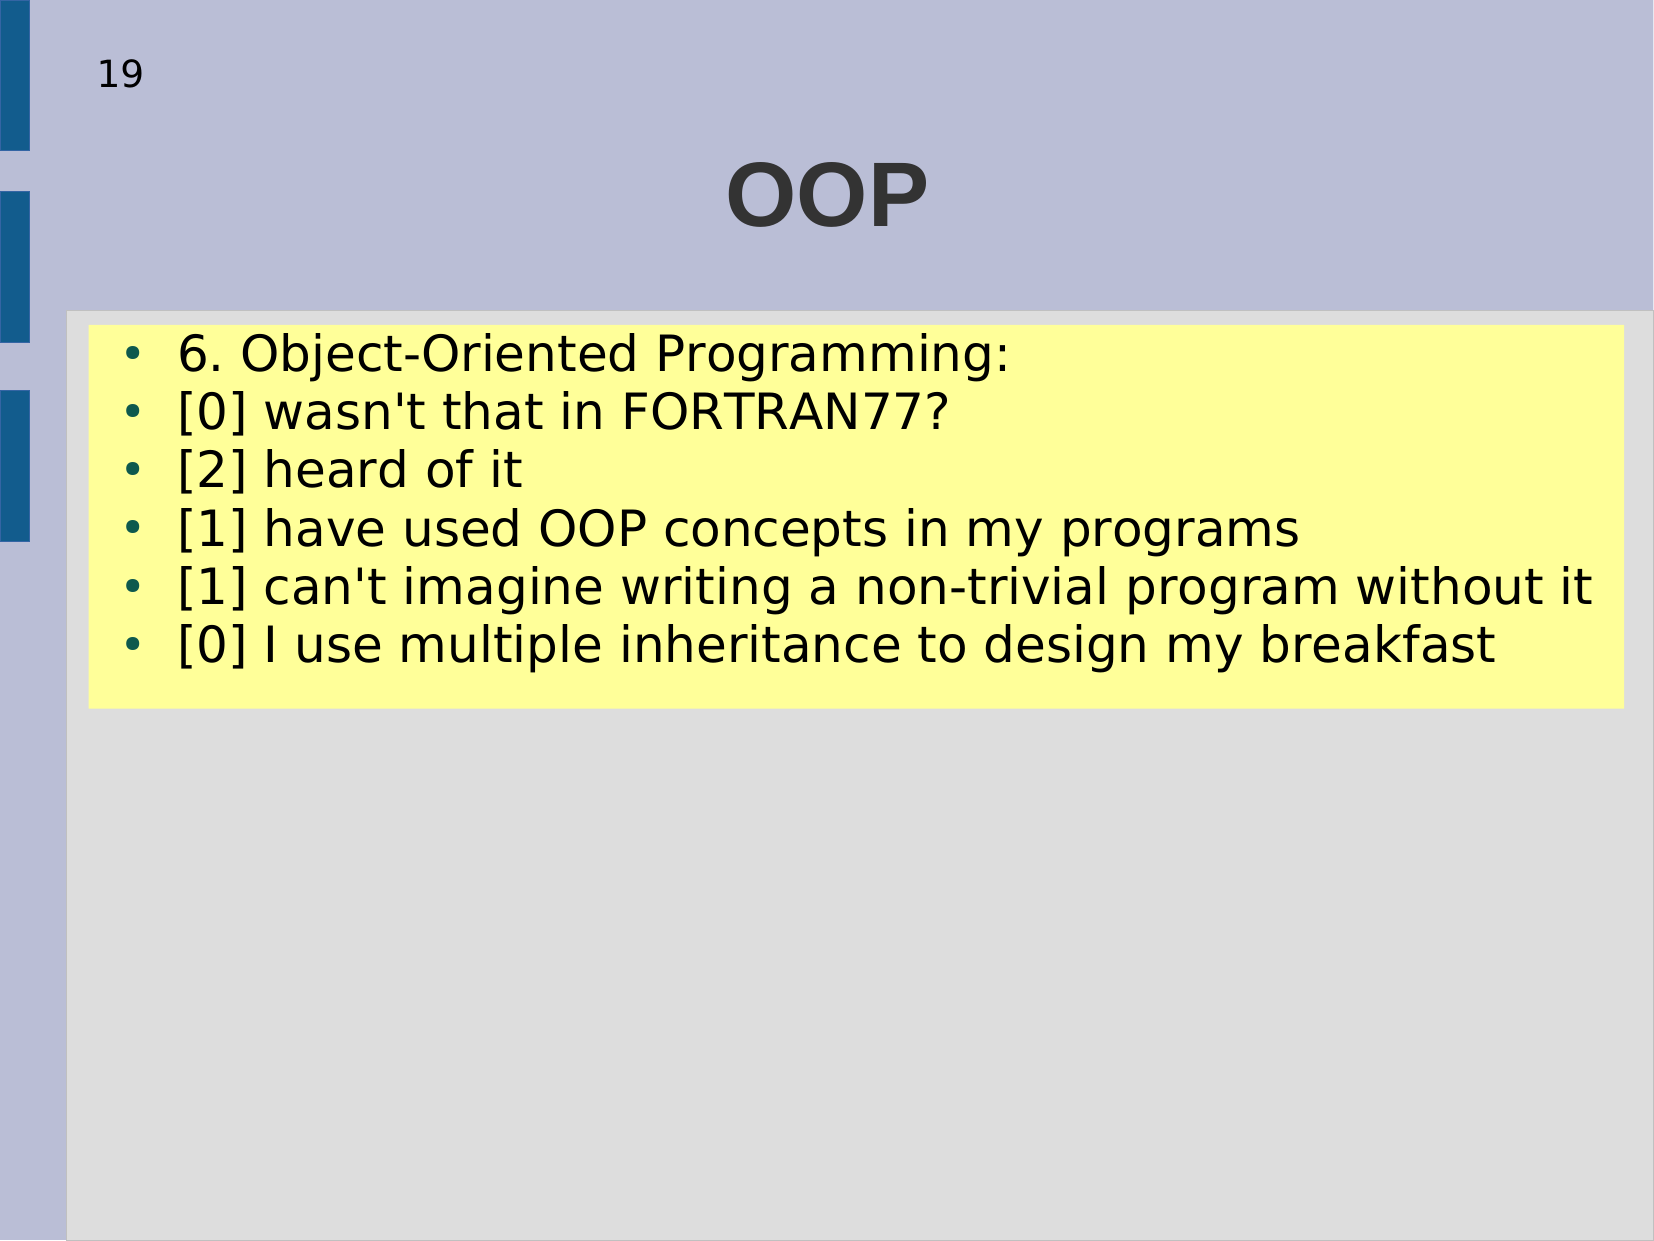

# OOP
6. Object-Oriented Programming:
[0] wasn't that in FORTRAN77?
[2] heard of it
[1] have used OOP concepts in my programs
[1] can't imagine writing a non-trivial program without it
[0] I use multiple inheritance to design my breakfast